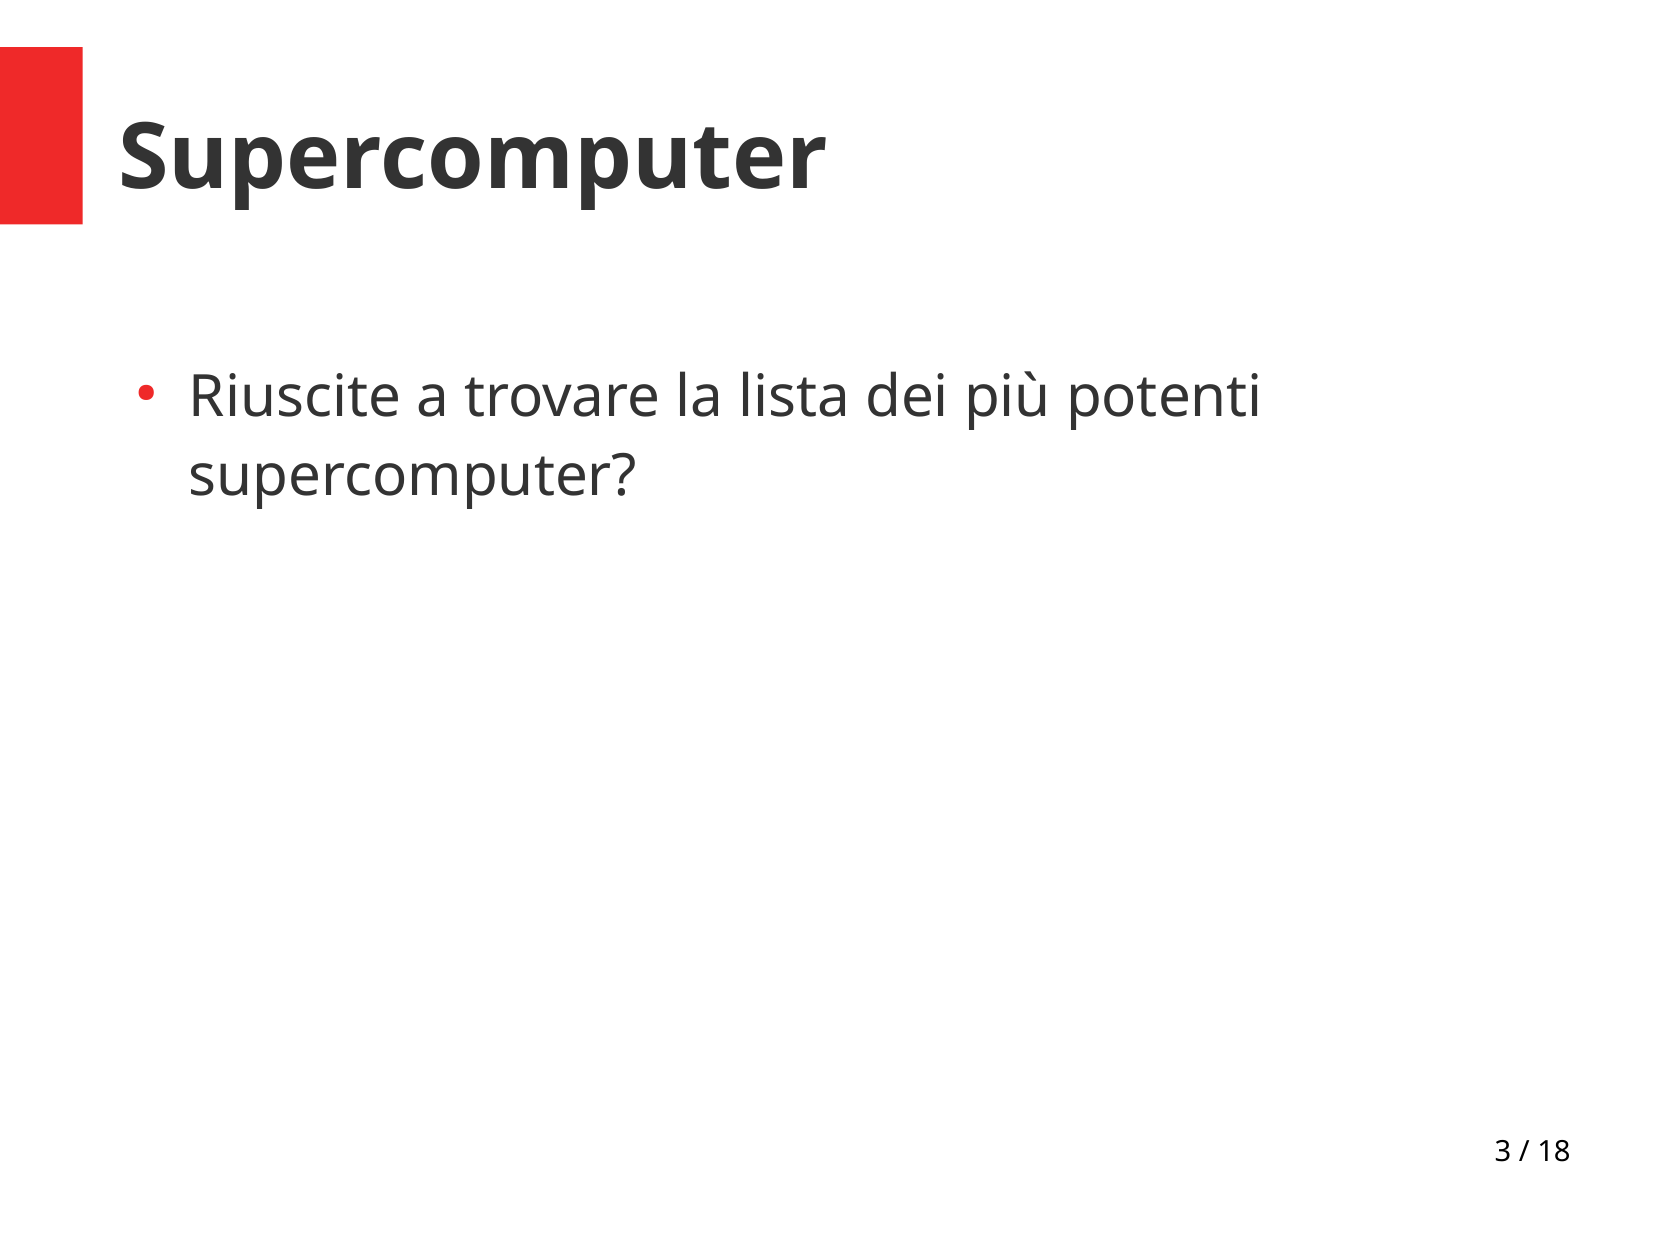

# Supercomputer
Riuscite a trovare la lista dei più potenti supercomputer?
3